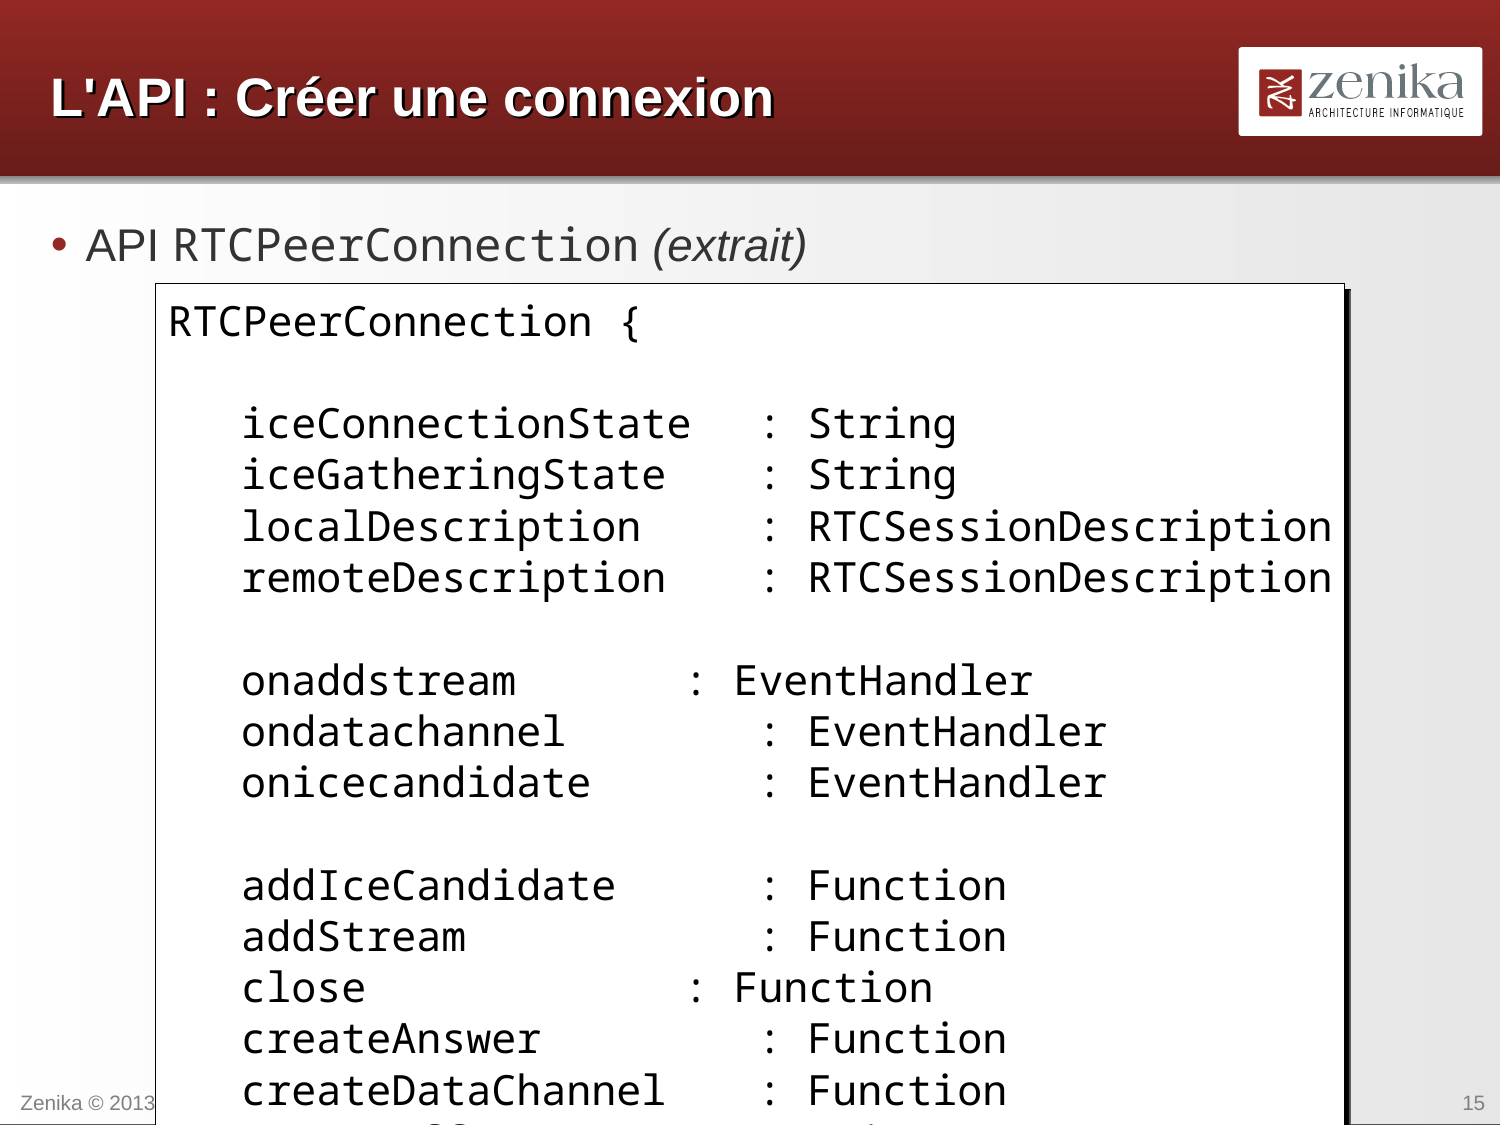

# L'API : Créer une connexion
API RTCPeerConnection (extrait)
RTCPeerConnection {
	iceConnectionState	: String
	iceGatheringState		: String
	localDescription		: RTCSessionDescription
	remoteDescription		: RTCSessionDescription
	onaddstream			: EventHandler
	ondatachannel			: EventHandler
	onicecandidate			: EventHandler
	addIceCandidate		: Function
	addStream				: Function
	close					: Function
	createAnswer	 		: Function
	createDataChannel		: Function
	createOffer			: Function
	setLocalDescription	: Function
	setRemoteDescription	: Function
}